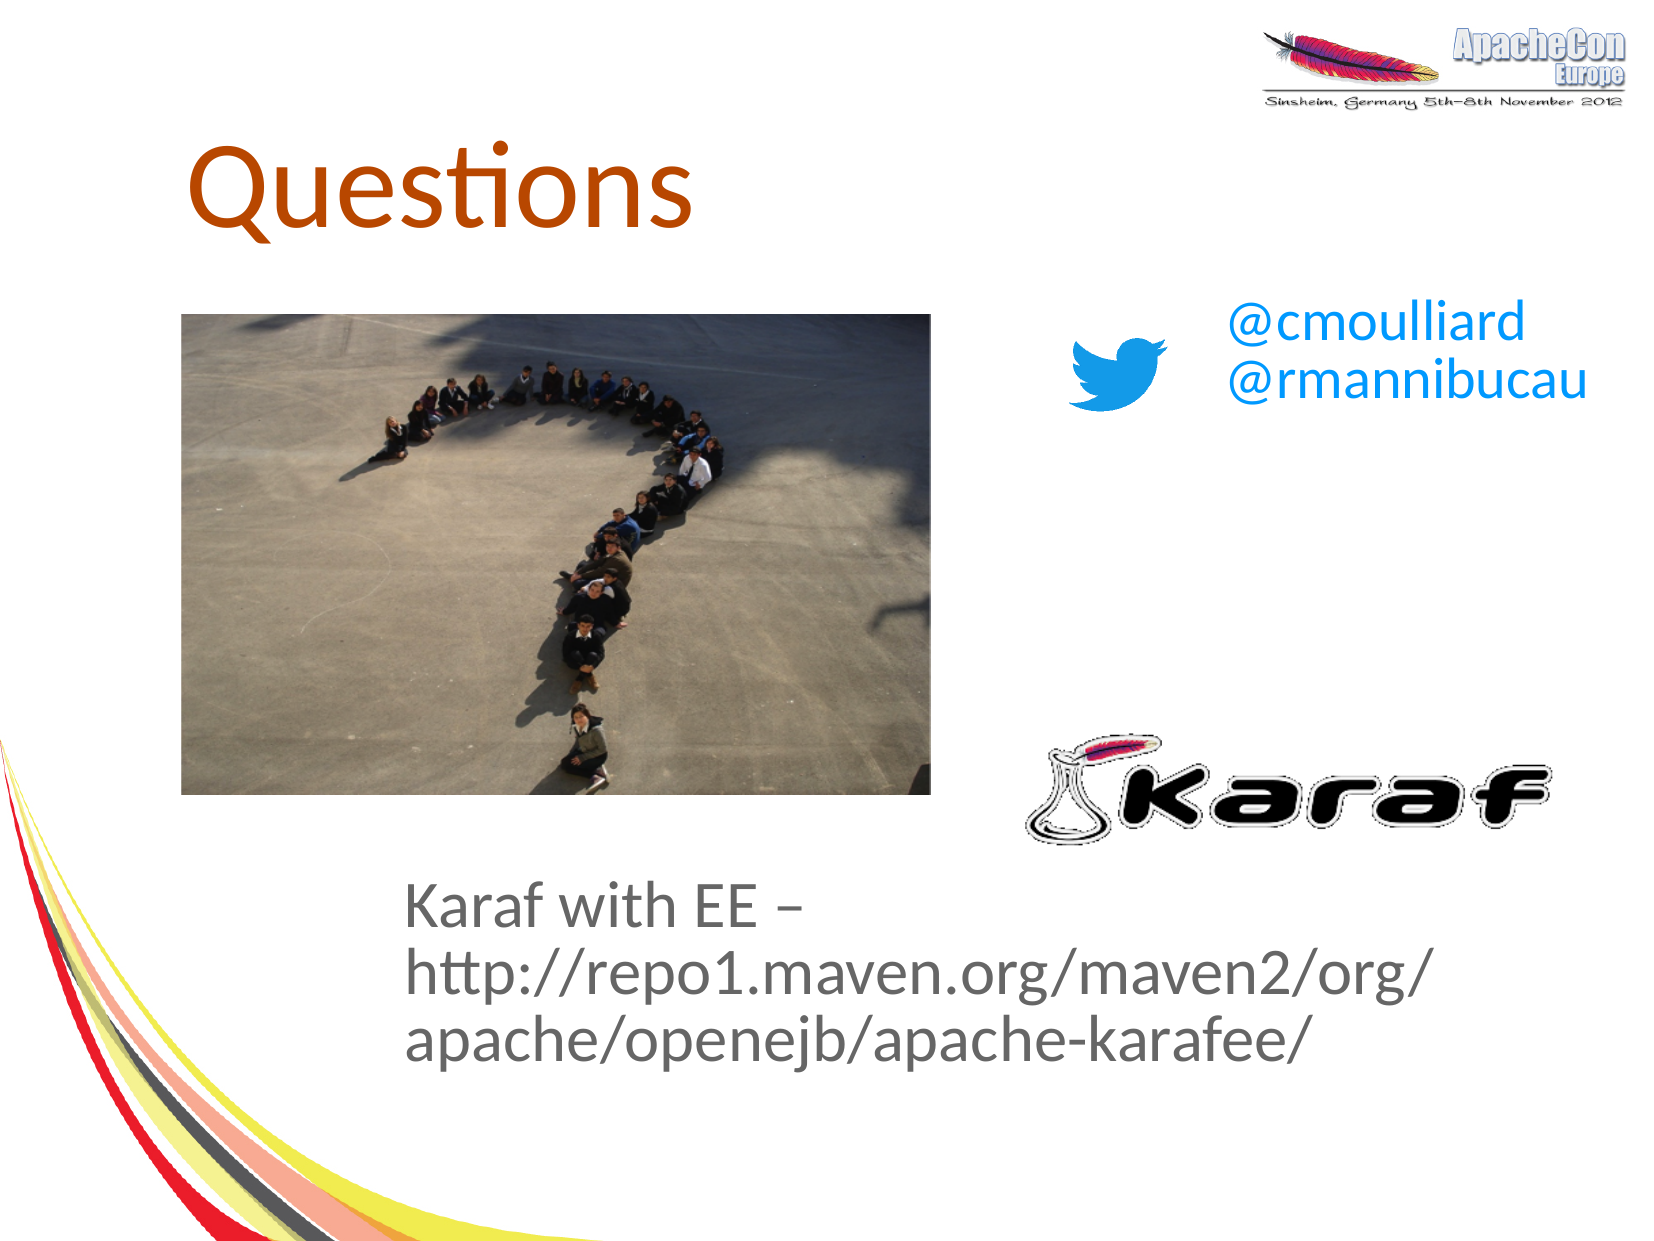

# Questions
 @cmoulliard
 @rmannibucau
Karaf with EE –
http://repo1.maven.org/maven2/org/apache/openejb/apache-karafee/